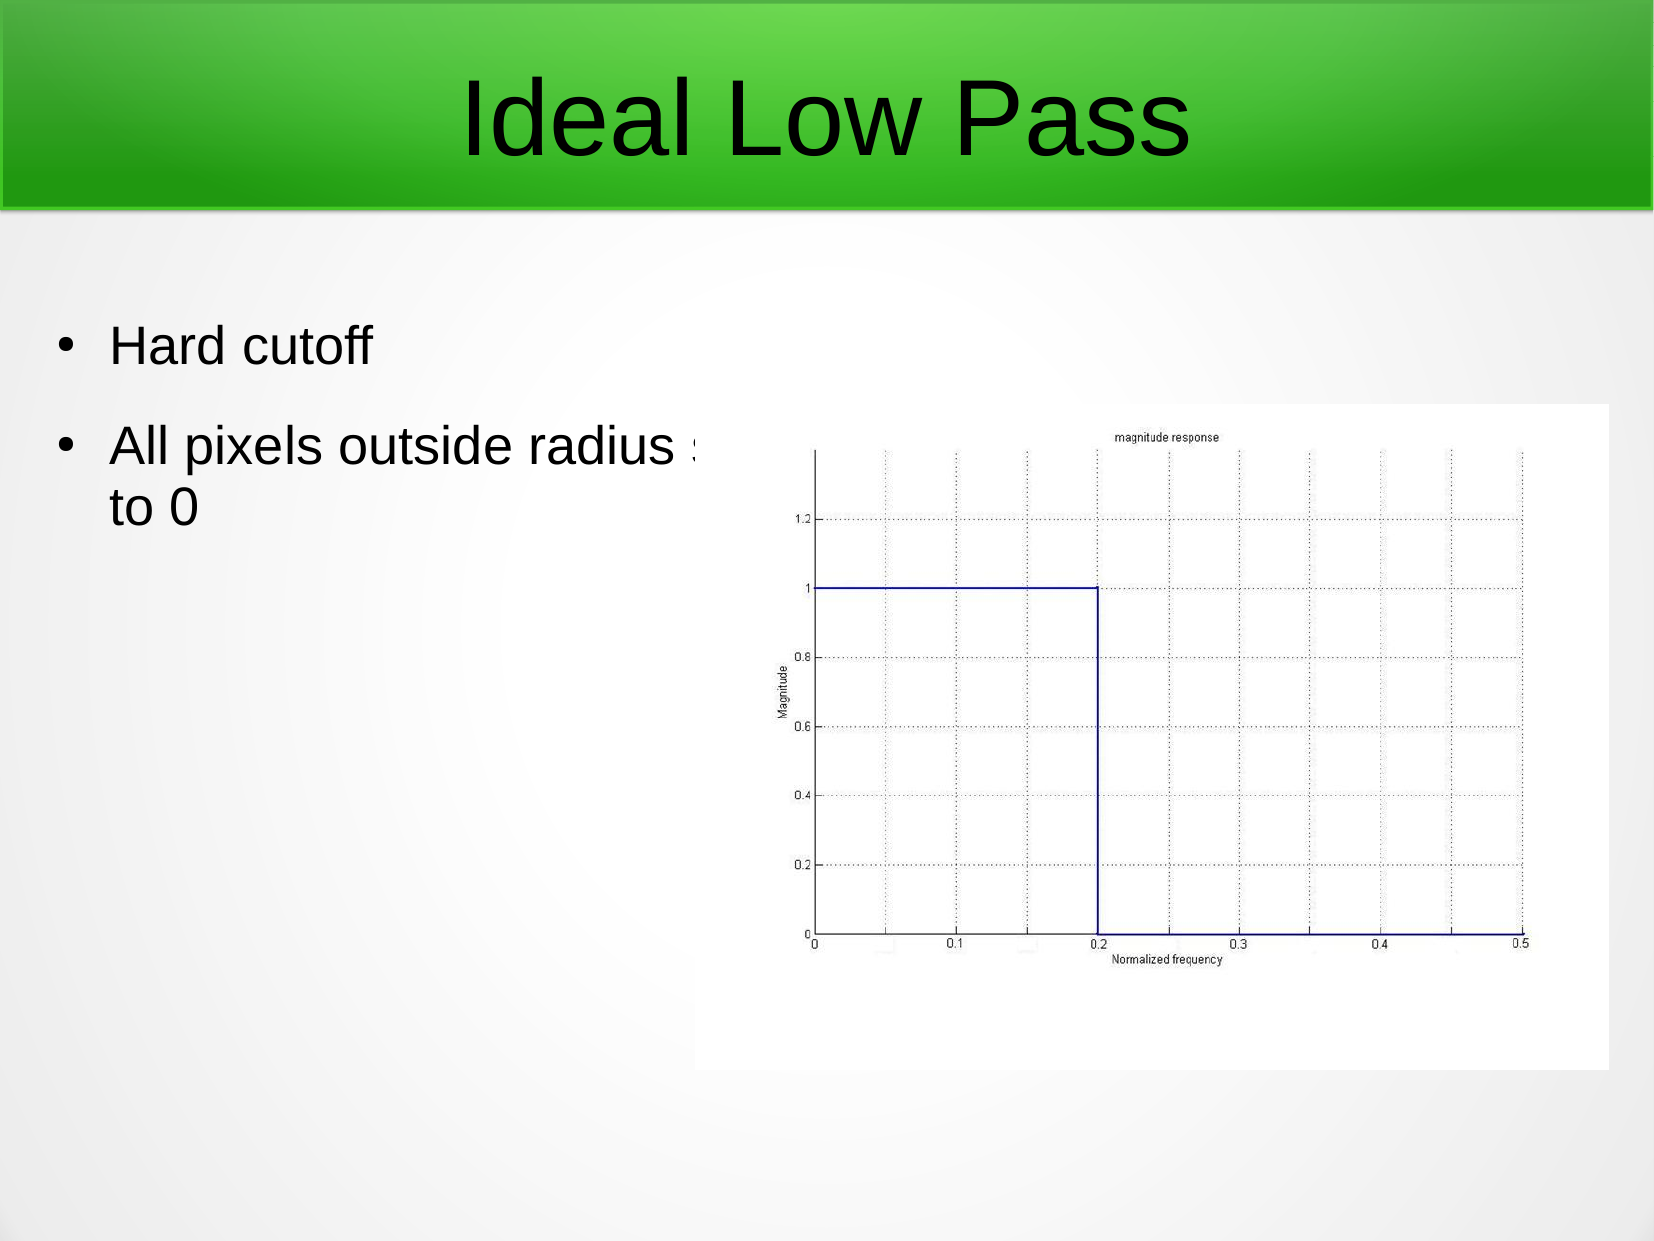

# Ideal Low Pass
Hard cutoff
All pixels outside radius set to 0